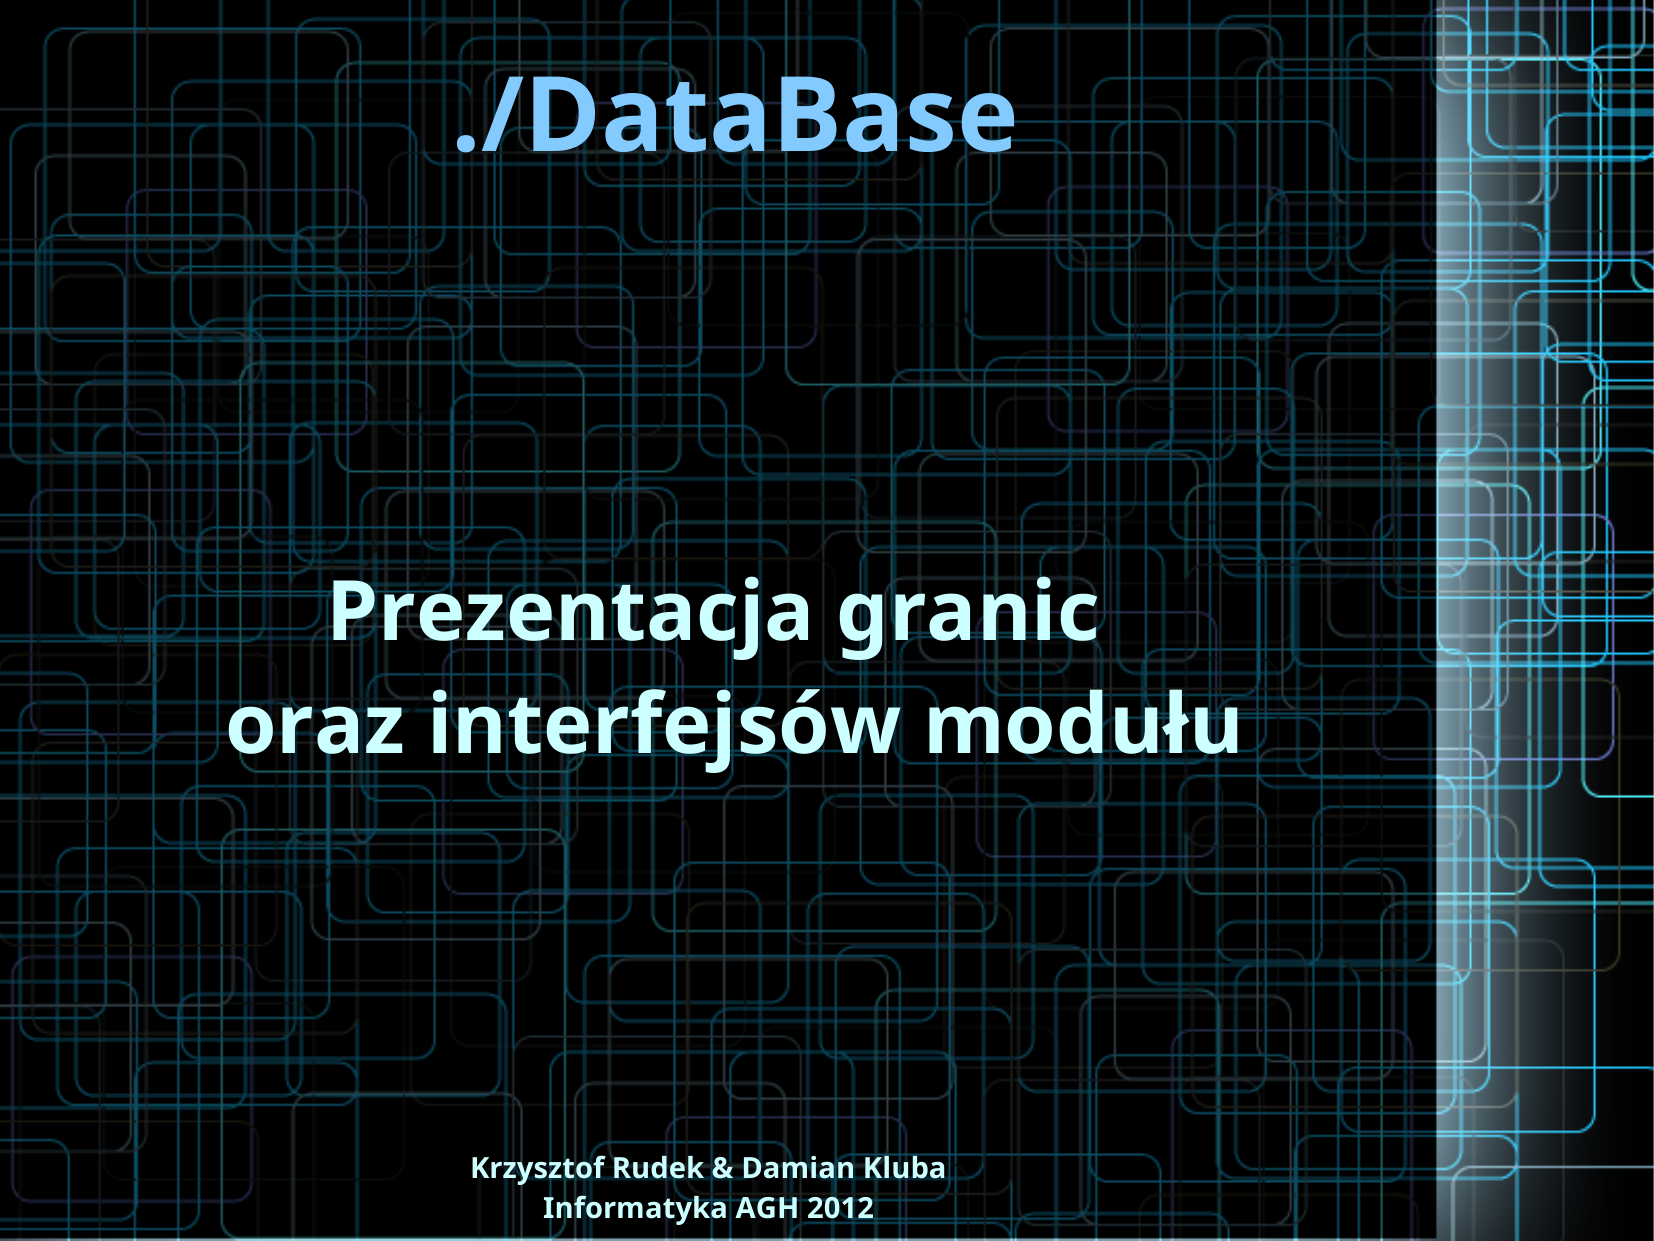

# ./DataBase Prezentacja granic oraz interfejsów modułu
Krzysztof Rudek & Damian Kluba
Informatyka AGH 2012